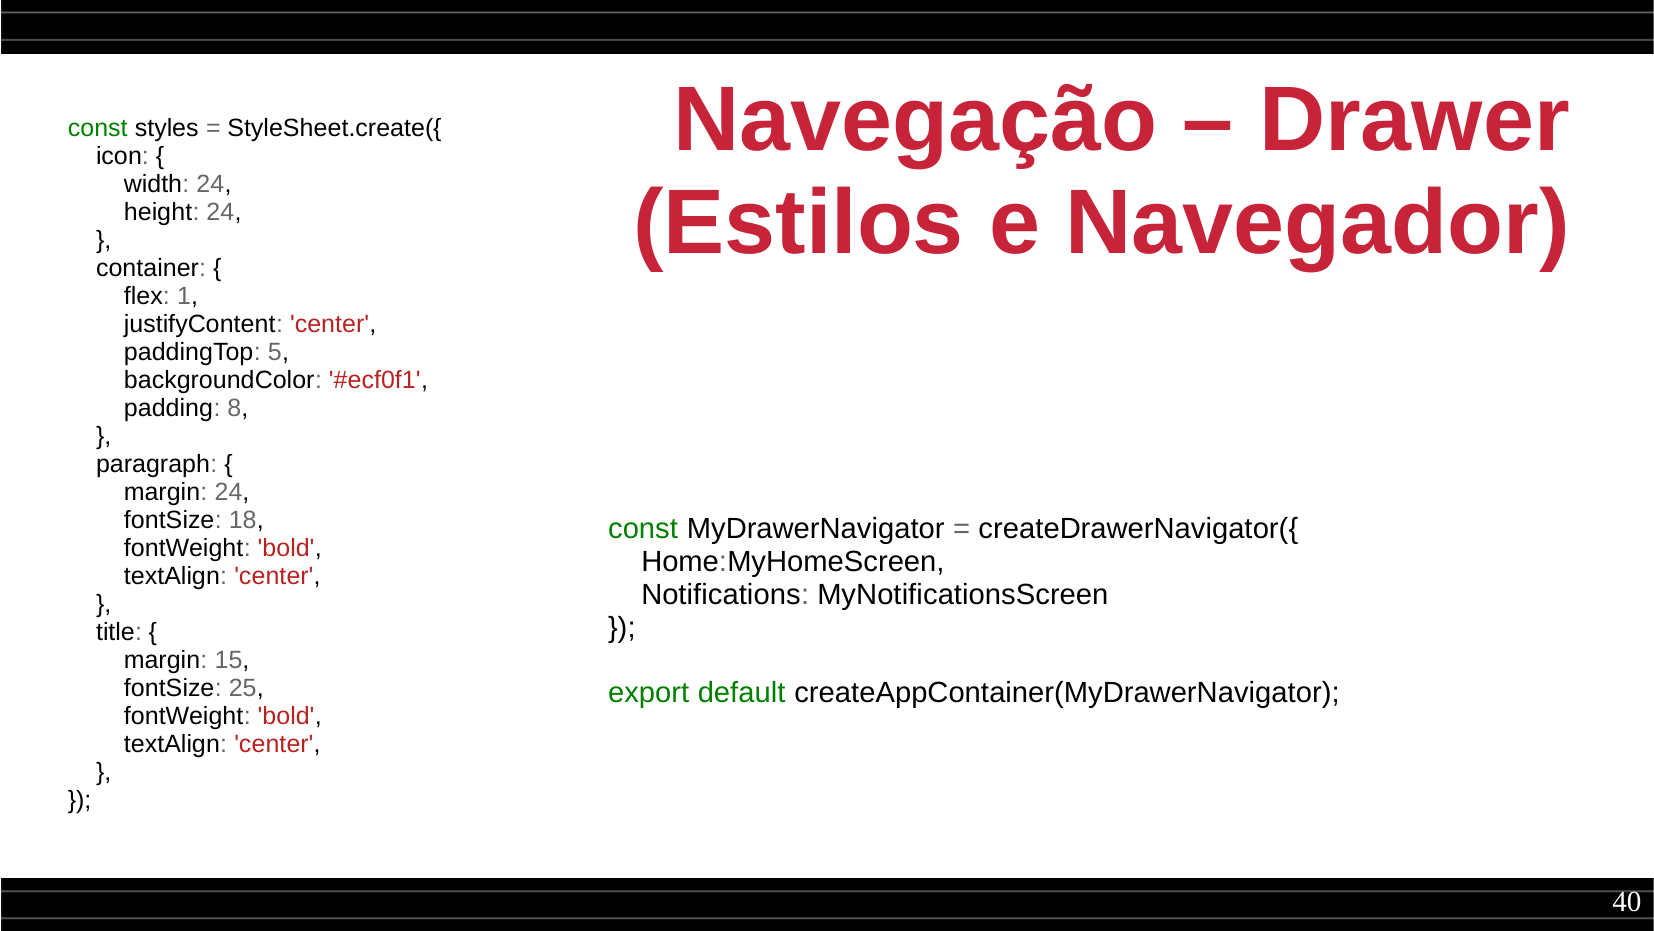

# Navegação – Drawer (Estilos e Navegador)
const styles = StyleSheet.create({
 icon: {
 width: 24,
 height: 24,
 },
 container: {
 flex: 1,
 justifyContent: 'center',
 paddingTop: 5,
 backgroundColor: '#ecf0f1',
 padding: 8,
 },
 paragraph: {
 margin: 24,
 fontSize: 18,
 fontWeight: 'bold',
 textAlign: 'center',
 },
 title: {
 margin: 15,
 fontSize: 25,
 fontWeight: 'bold',
 textAlign: 'center',
 },
});
const MyDrawerNavigator = createDrawerNavigator({
 Home:MyHomeScreen,
 Notifications: MyNotificationsScreen
});
export default createAppContainer(MyDrawerNavigator);